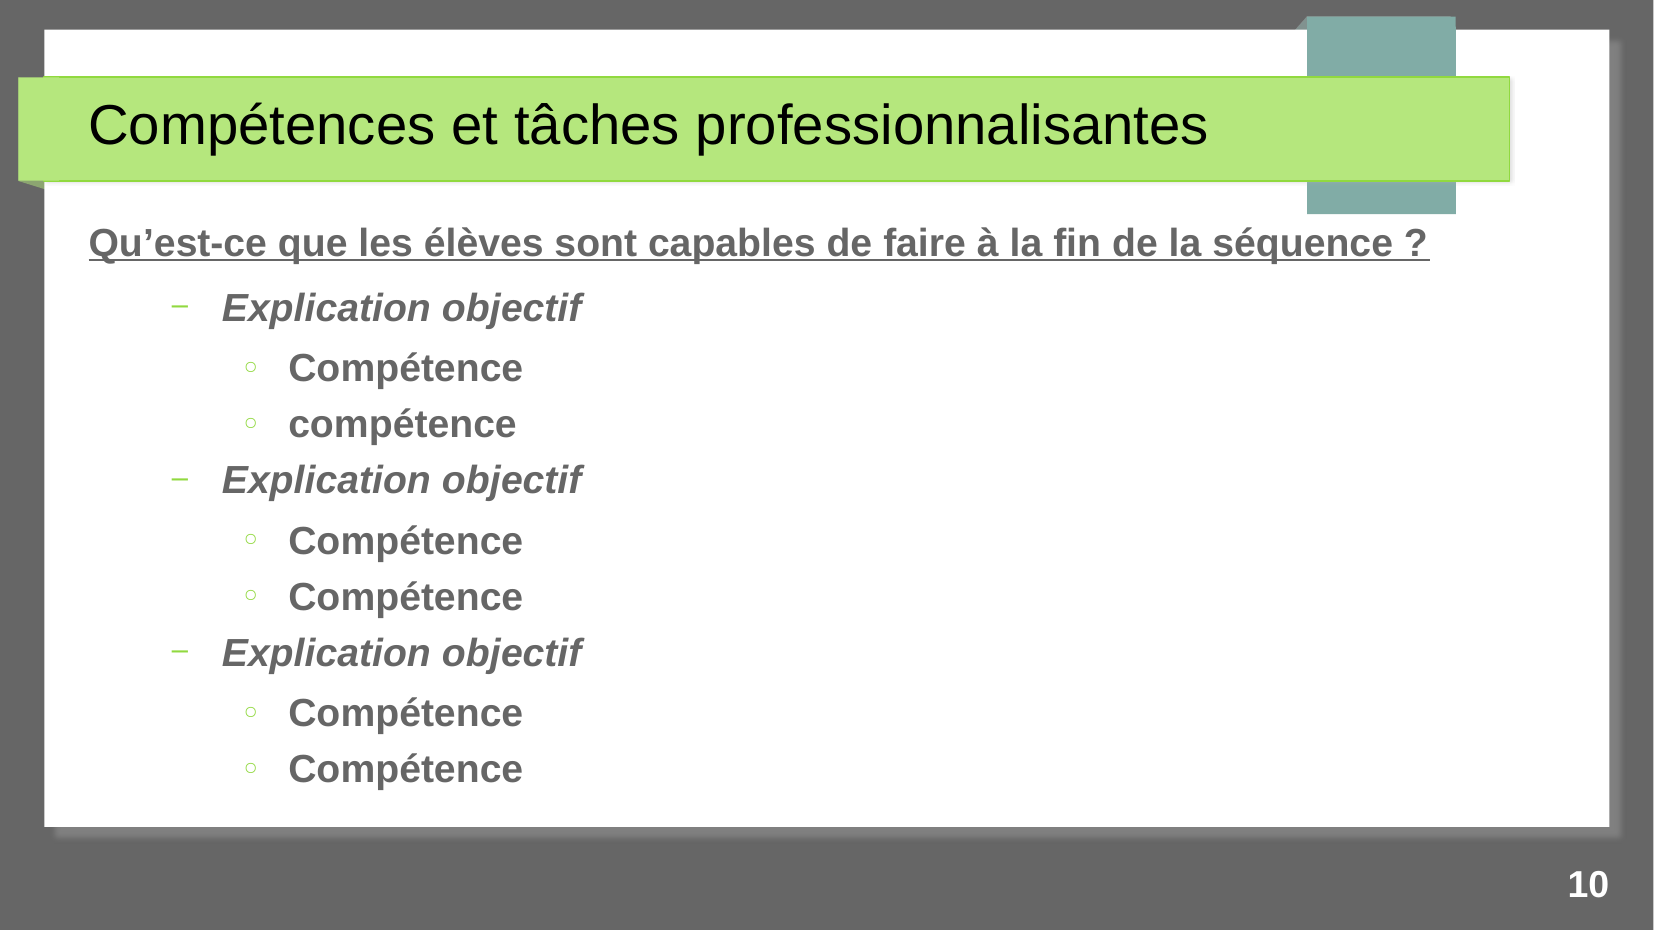

# Compétences et tâches professionnalisantes
Qu’est-ce que les élèves sont capables de faire à la fin de la séquence ?
Explication objectif
Compétence
compétence
Explication objectif
Compétence
Compétence
Explication objectif
Compétence
Compétence